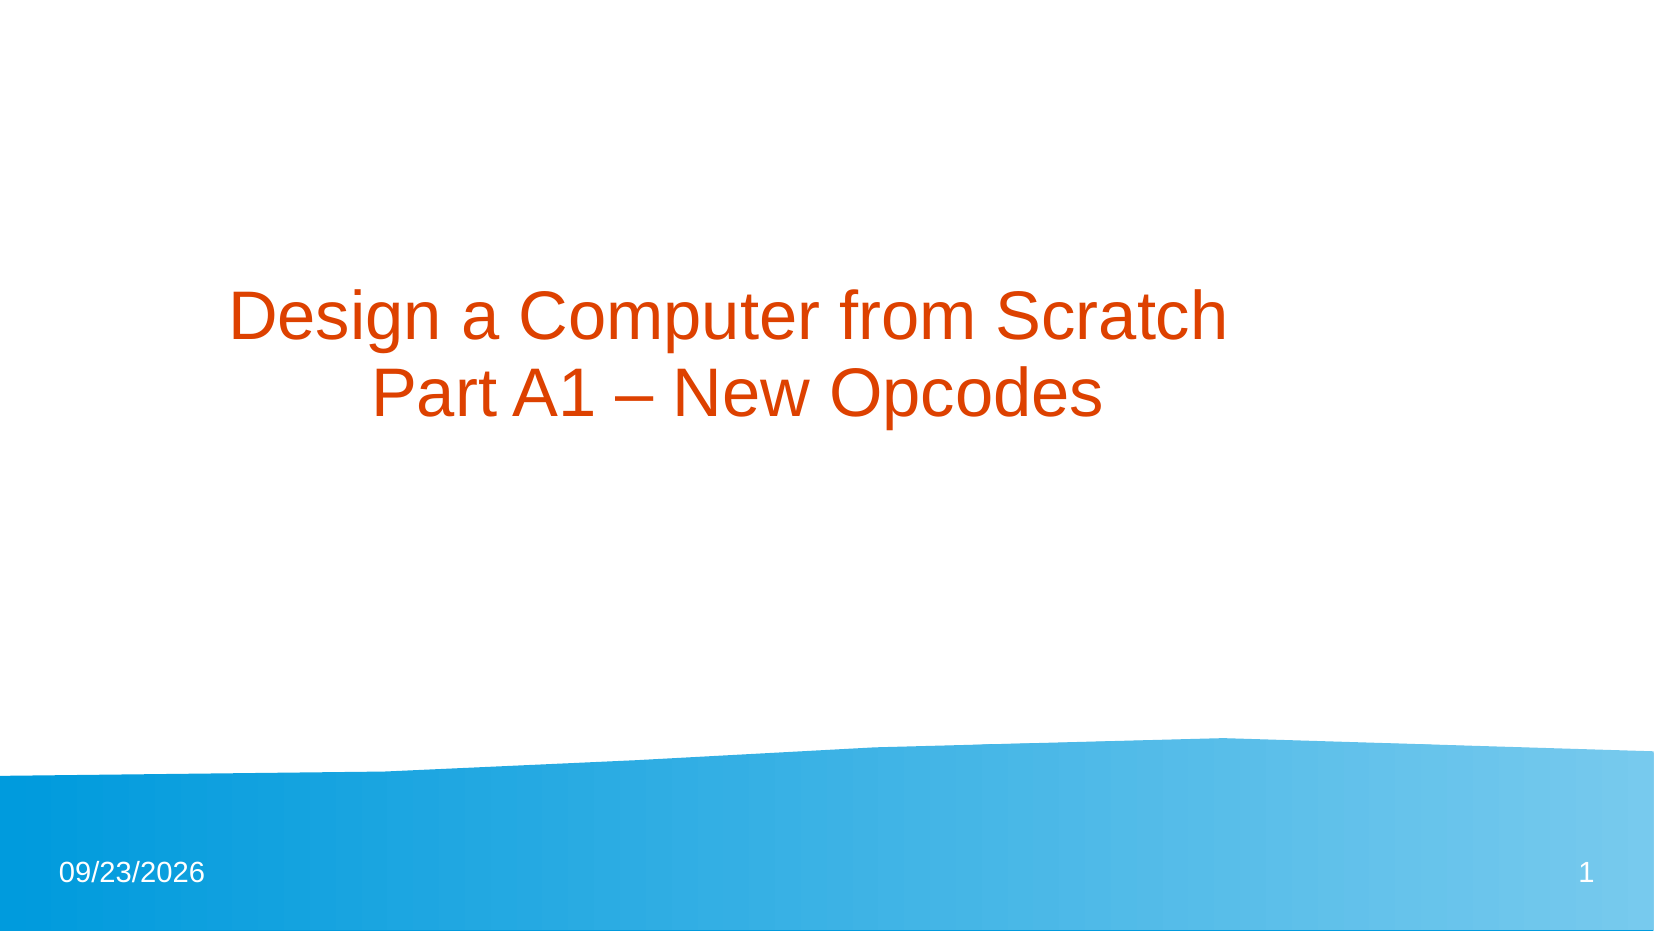

# Design a Computer from Scratch Part A1 – New Opcodes